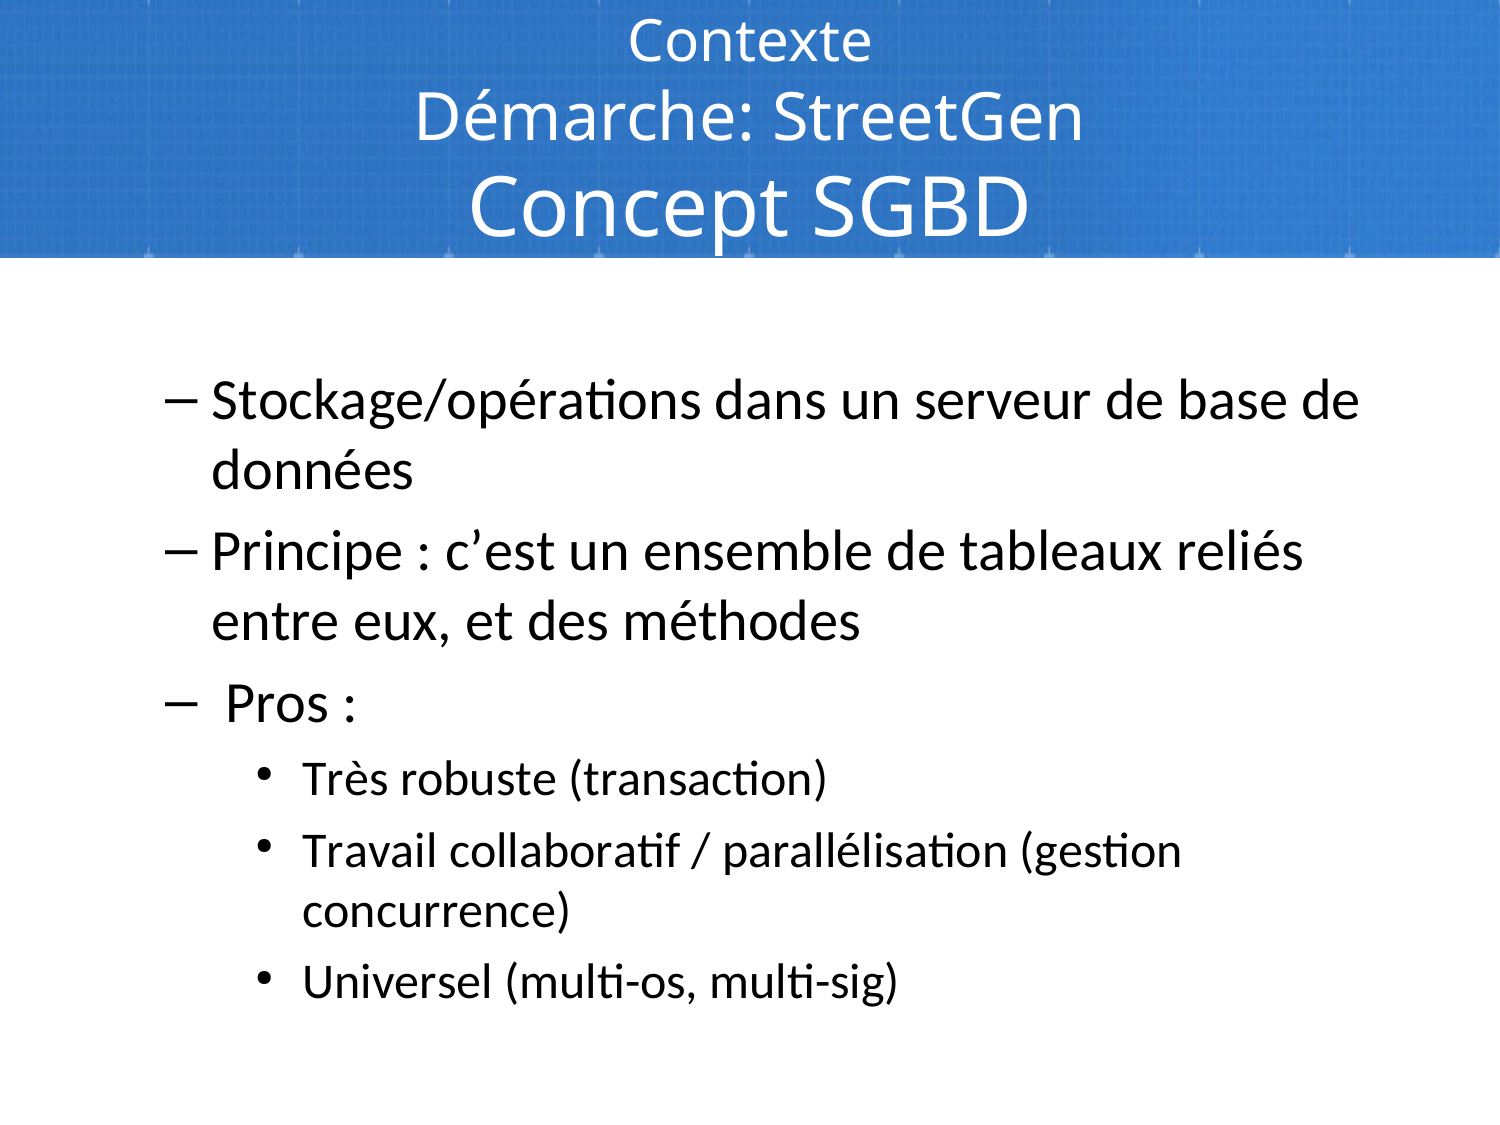

# Contexte Démarche: StreetGen Concept SGBD
Stockage/opérations dans un serveur de base de données
Principe : c’est un ensemble de tableaux reliés entre eux, et des méthodes
 Pros :
Très robuste (transaction)
Travail collaboratif / parallélisation (gestion concurrence)
Universel (multi-os, multi-sig)